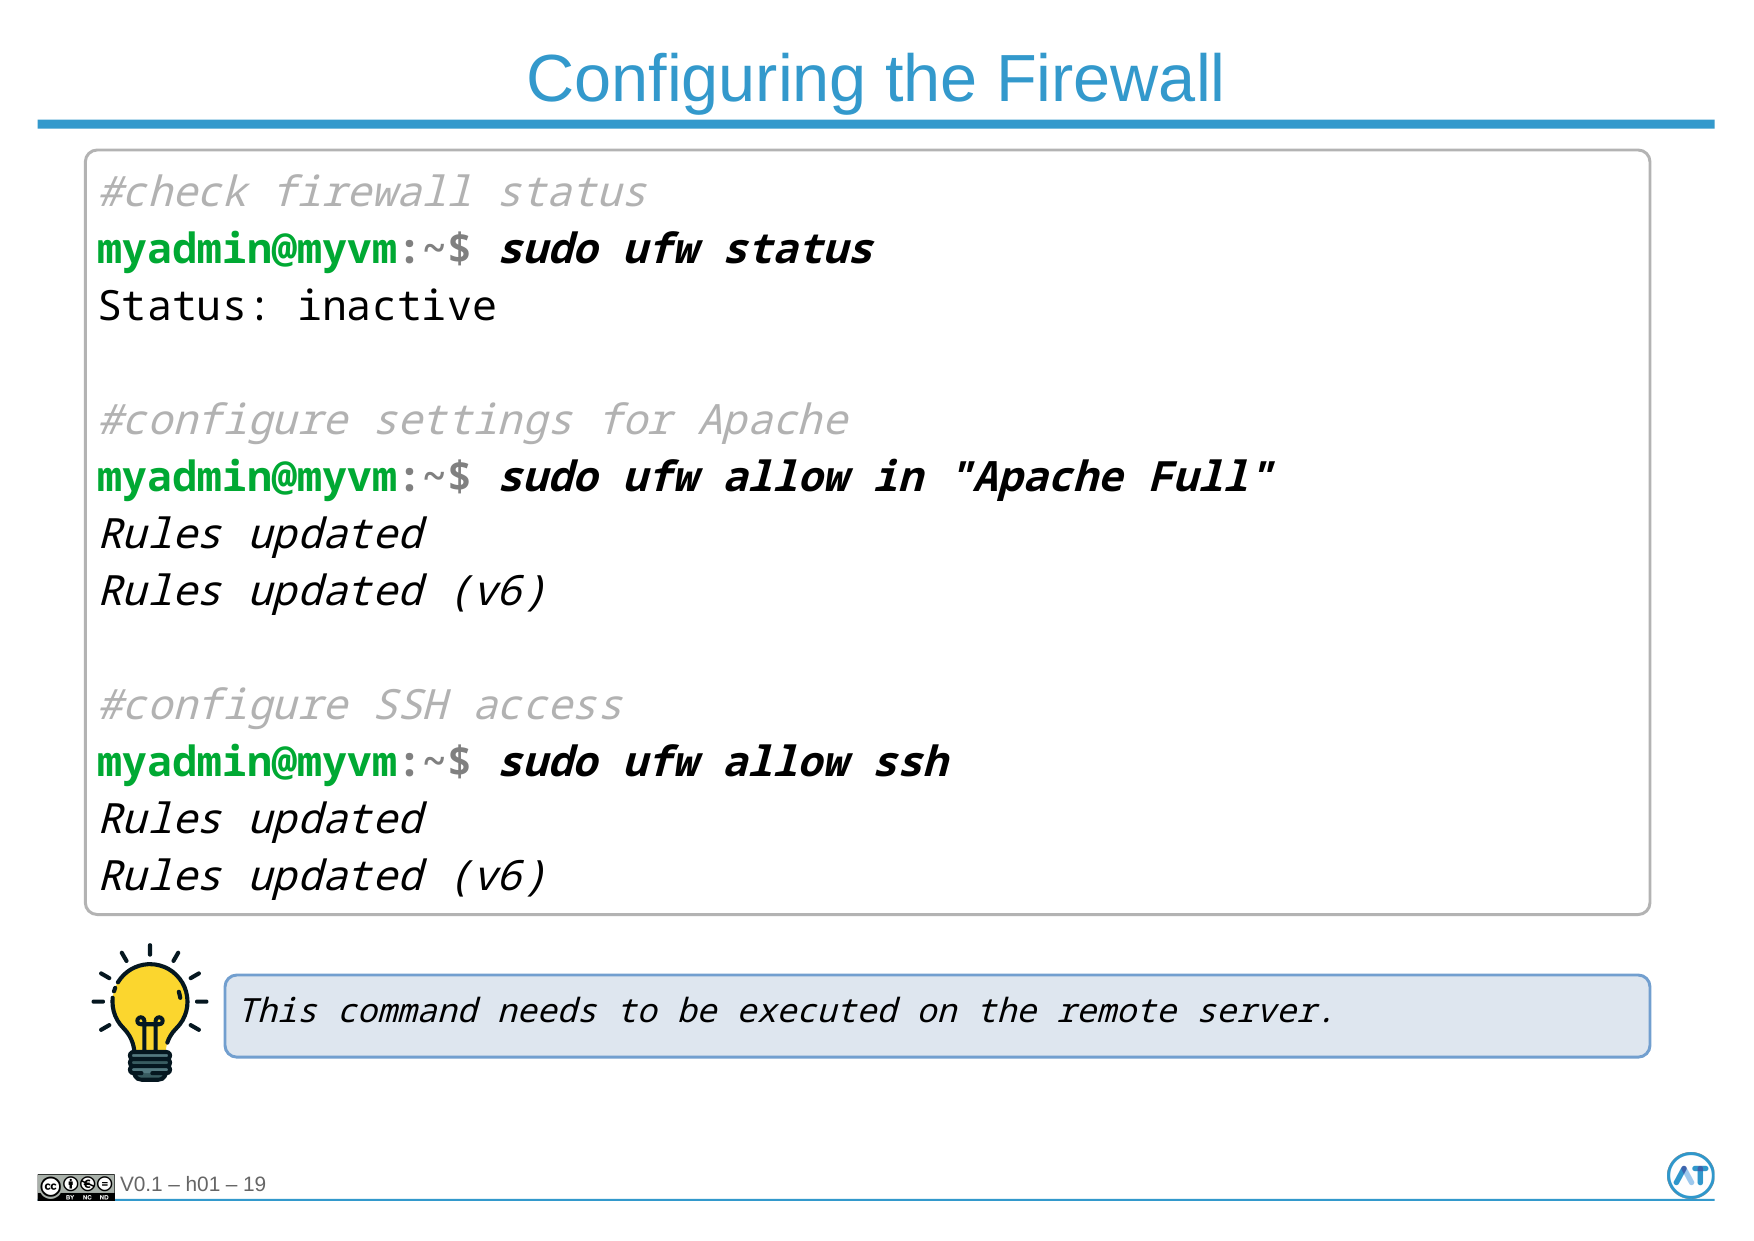

# Configuring the Firewall
#check firewall status
myadmin@myvm:~$ sudo ufw status
Status: inactive
#configure settings for Apache
myadmin@myvm:~$ sudo ufw allow in "Apache Full"
Rules updated
Rules updated (v6)
#configure SSH access
myadmin@myvm:~$ sudo ufw allow ssh
Rules updated
Rules updated (v6)
This command needs to be executed on the remote server.